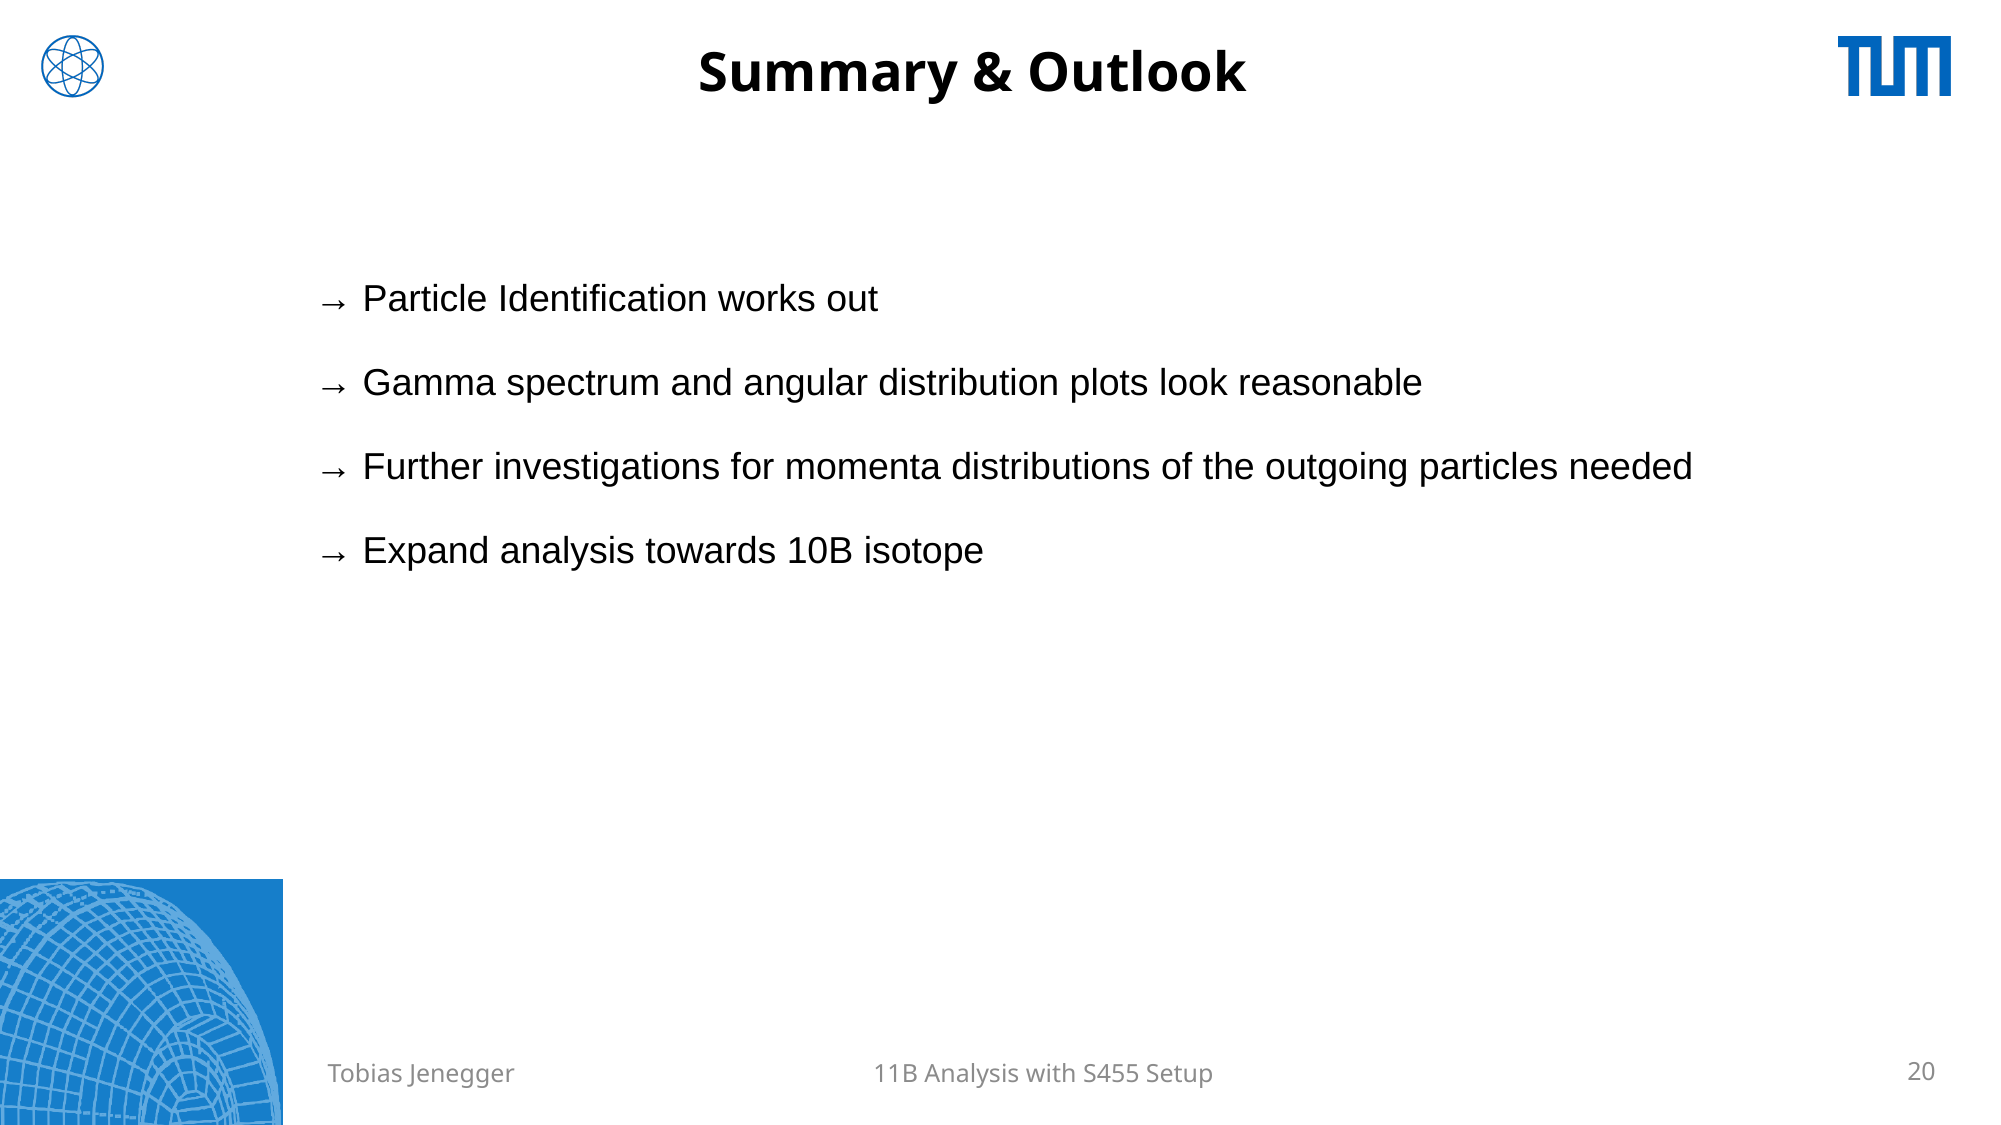

# Summary & Outlook
→ Particle Identification works out
→ Gamma spectrum and angular distribution plots look reasonable
→ Further investigations for momenta distributions of the outgoing particles needed
→ Expand analysis towards 10B isotope
11B Analysis with S455 Setup
Tobias Jenegger